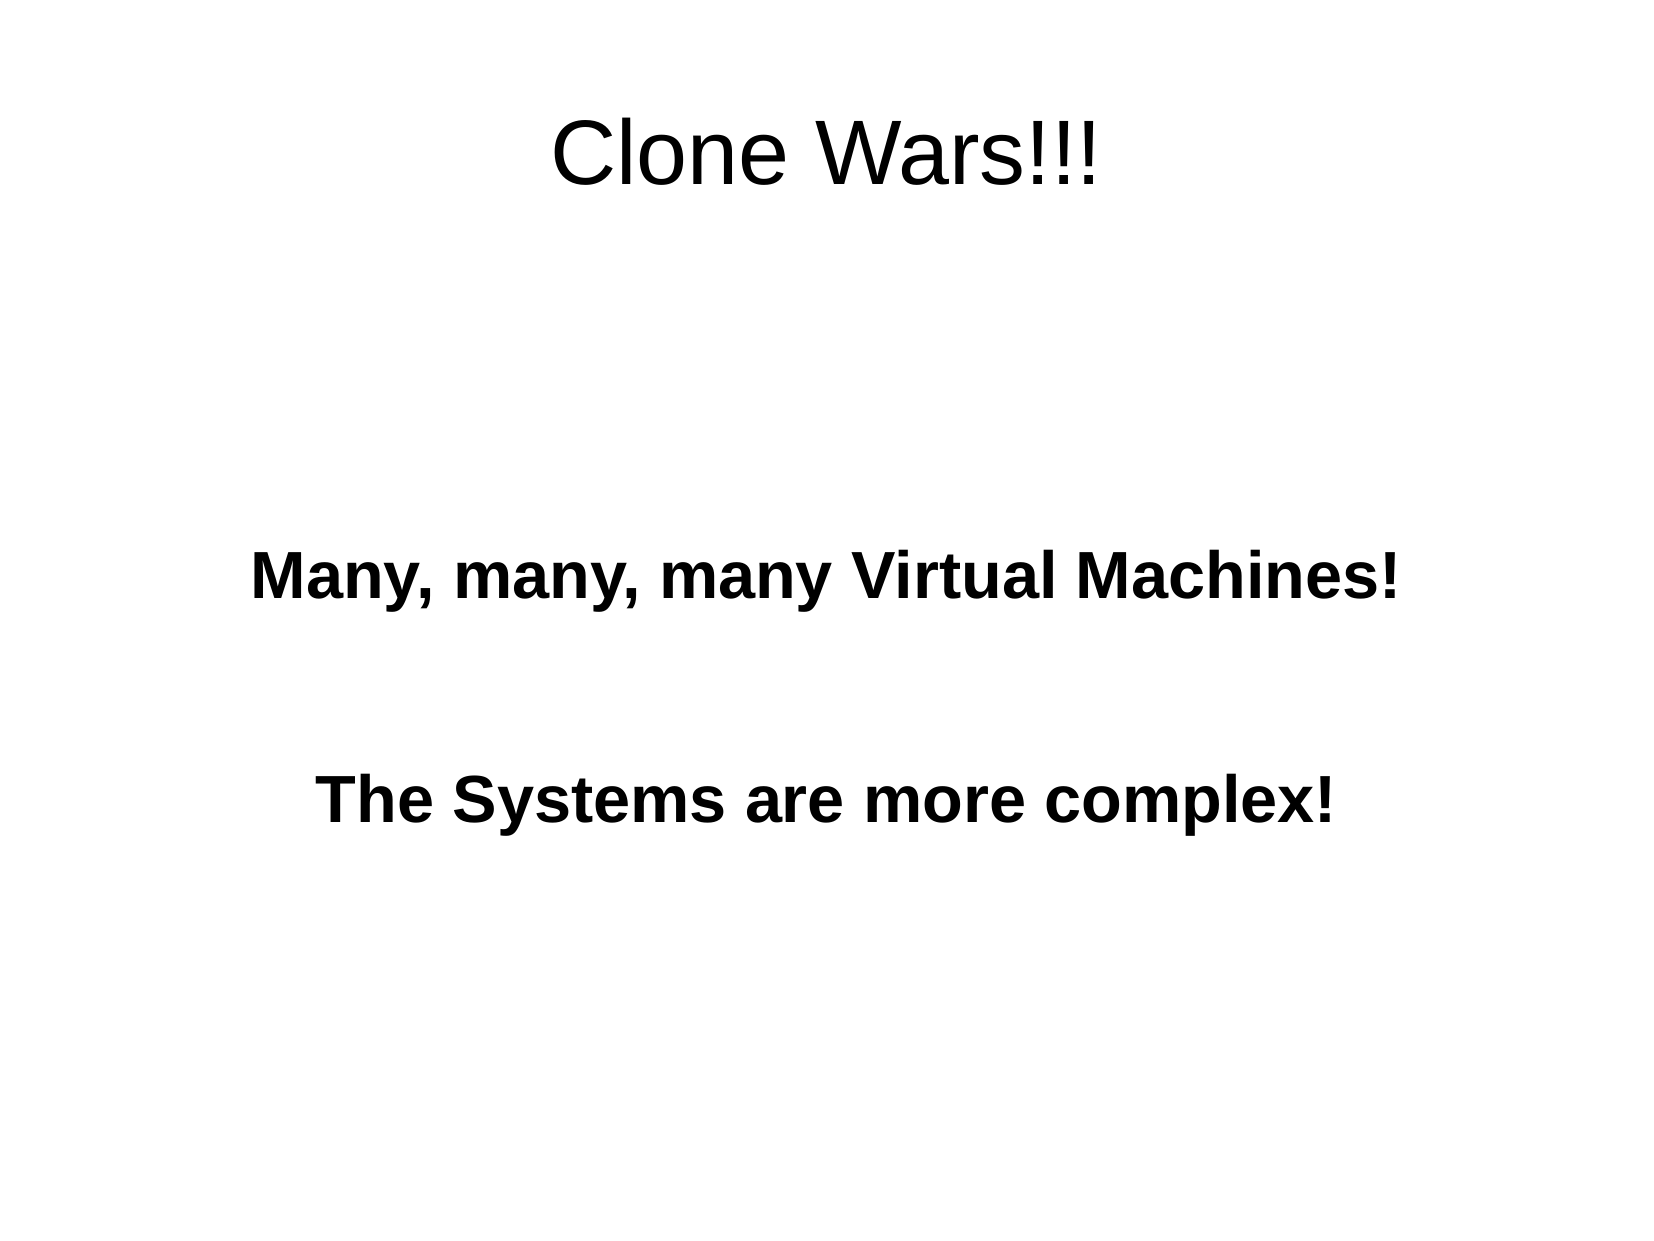

# Clone Wars!!!
Many, many, many Virtual Machines!
The Systems are more complex!